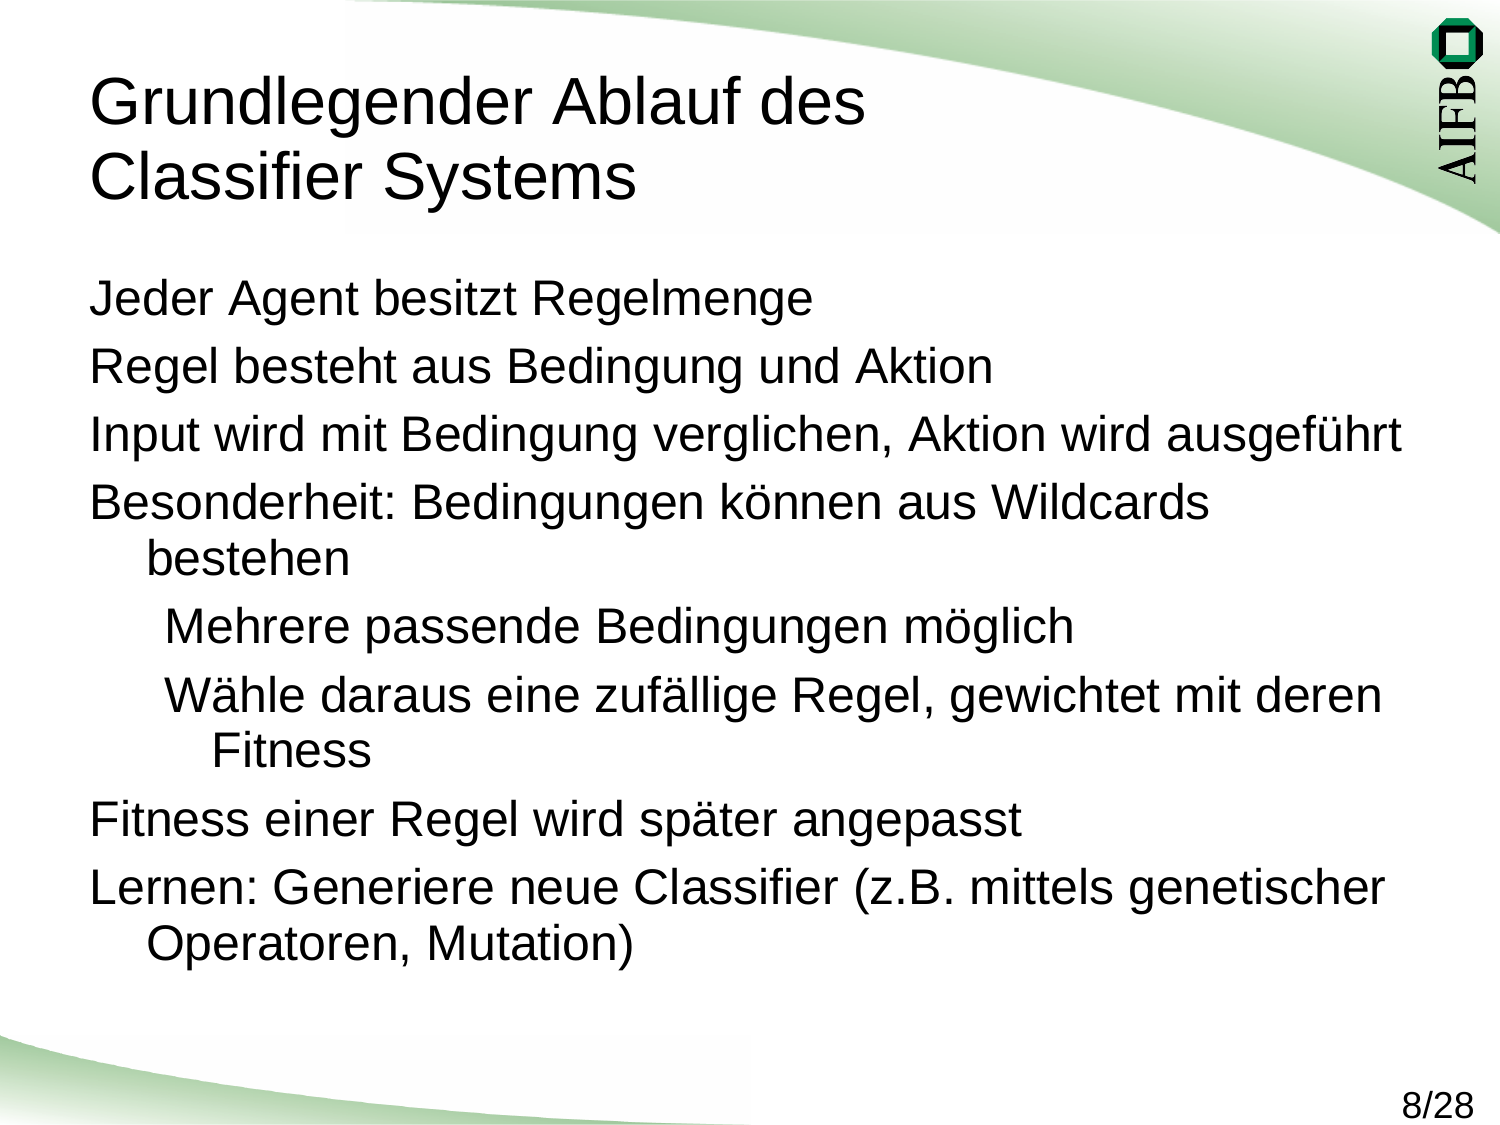

# Grundlegender Ablauf des Classifier Systems
Jeder Agent besitzt Regelmenge
Regel besteht aus Bedingung und Aktion
Input wird mit Bedingung verglichen, Aktion wird ausgeführt
Besonderheit: Bedingungen können aus Wildcards bestehen
Mehrere passende Bedingungen möglich
Wähle daraus eine zufällige Regel, gewichtet mit deren Fitness
Fitness einer Regel wird später angepasst
Lernen: Generiere neue Classifier (z.B. mittels genetischer Operatoren, Mutation)
8